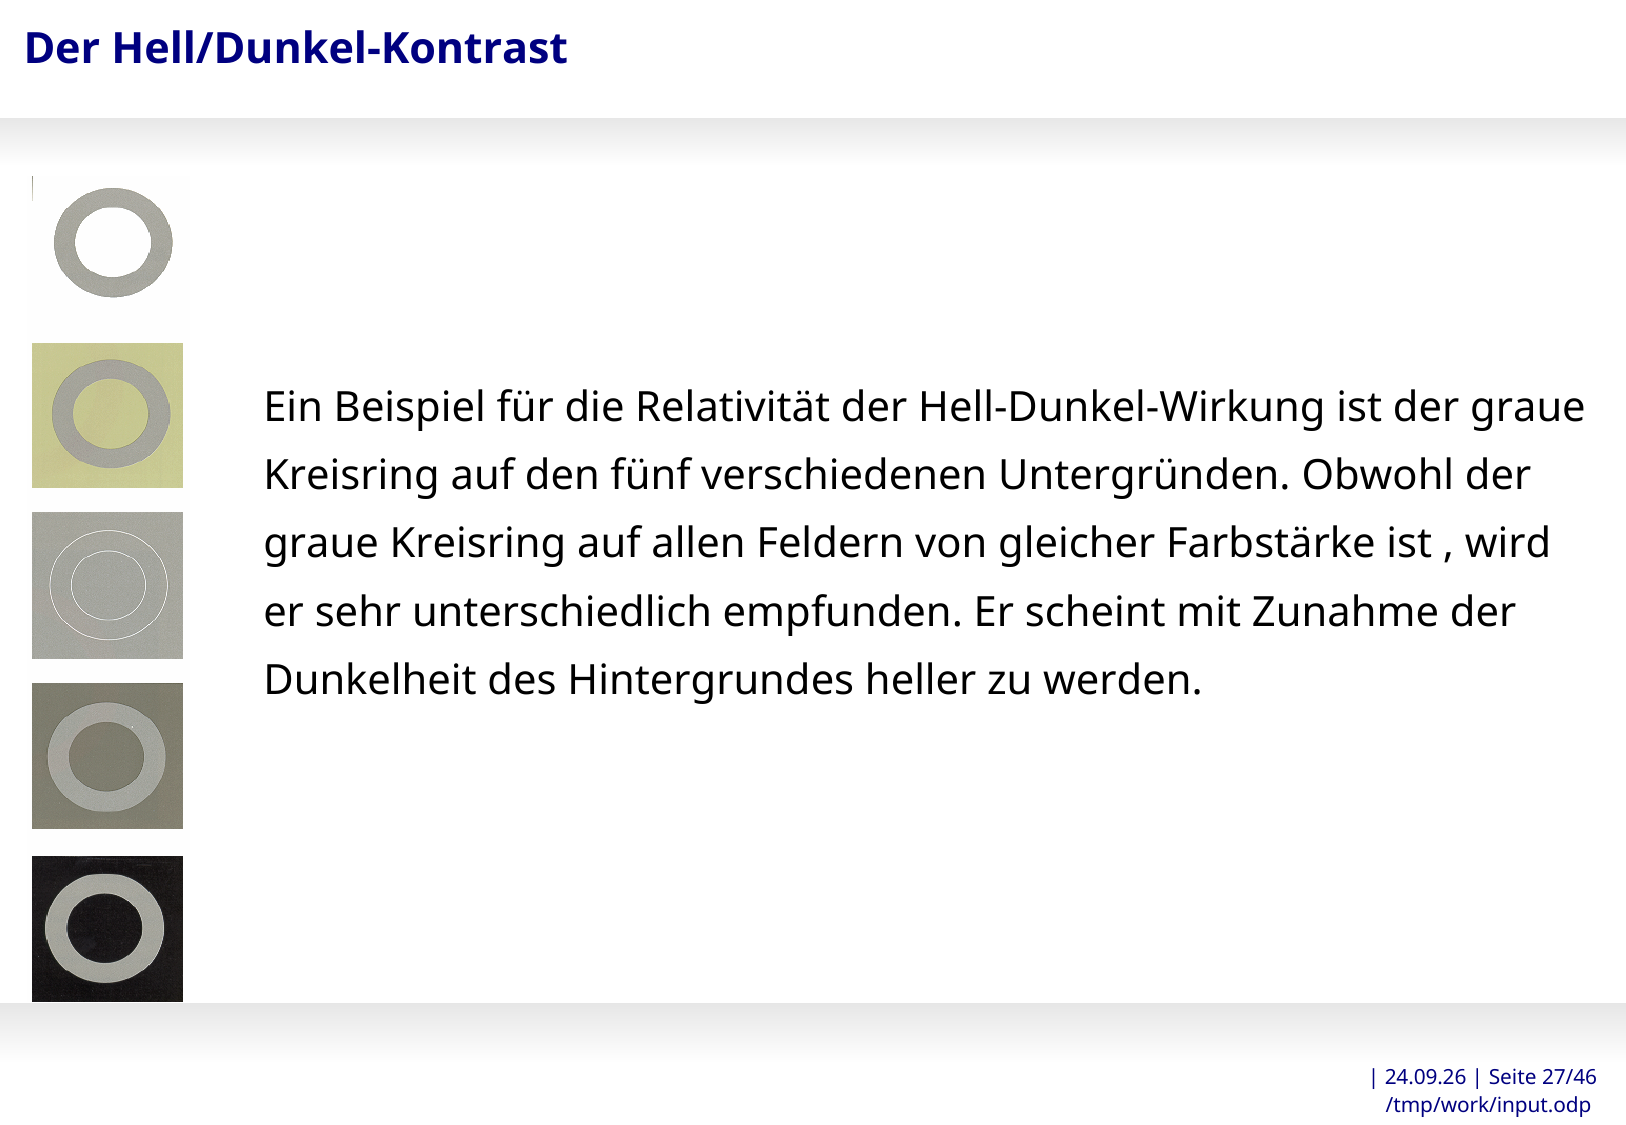

# Der Hell/Dunkel-Kontrast
Ein Beispiel für die Relativität der Hell-Dunkel-Wirkung ist der graue Kreisring auf den fünf verschiedenen Untergründen. Obwohl der graue Kreisring auf allen Feldern von gleicher Farbstärke ist , wird er sehr unterschiedlich empfunden. Er scheint mit Zunahme der Dunkelheit des Hintergrundes heller zu werden.